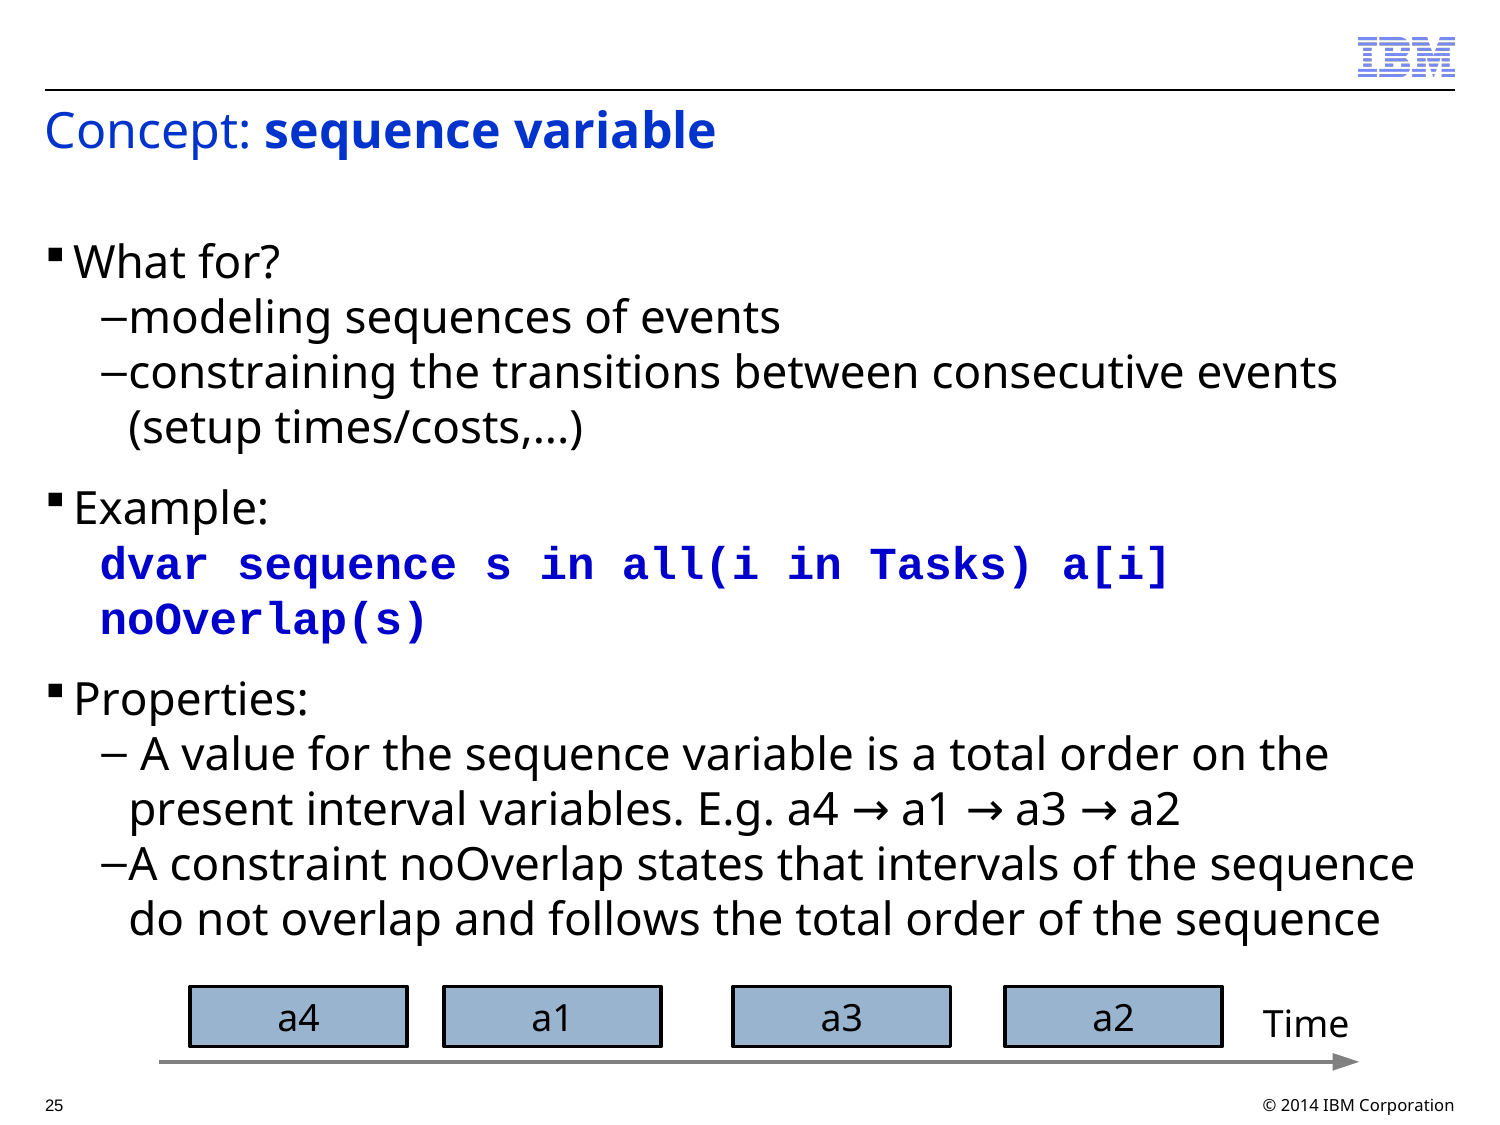

# Concept: sequence variable
What for?
modeling sequences of events
constraining the transitions between consecutive events (setup times/costs,...)
Example:
 dvar sequence s in all(i in Tasks) a[i]
 noOverlap(s)
Properties:
 A value for the sequence variable is a total order on the present interval variables. E.g. a4 → a1 → a3 → a2
A constraint noOverlap states that intervals of the sequence do not overlap and follows the total order of the sequence
a4
a1
a3
a2
Time
25